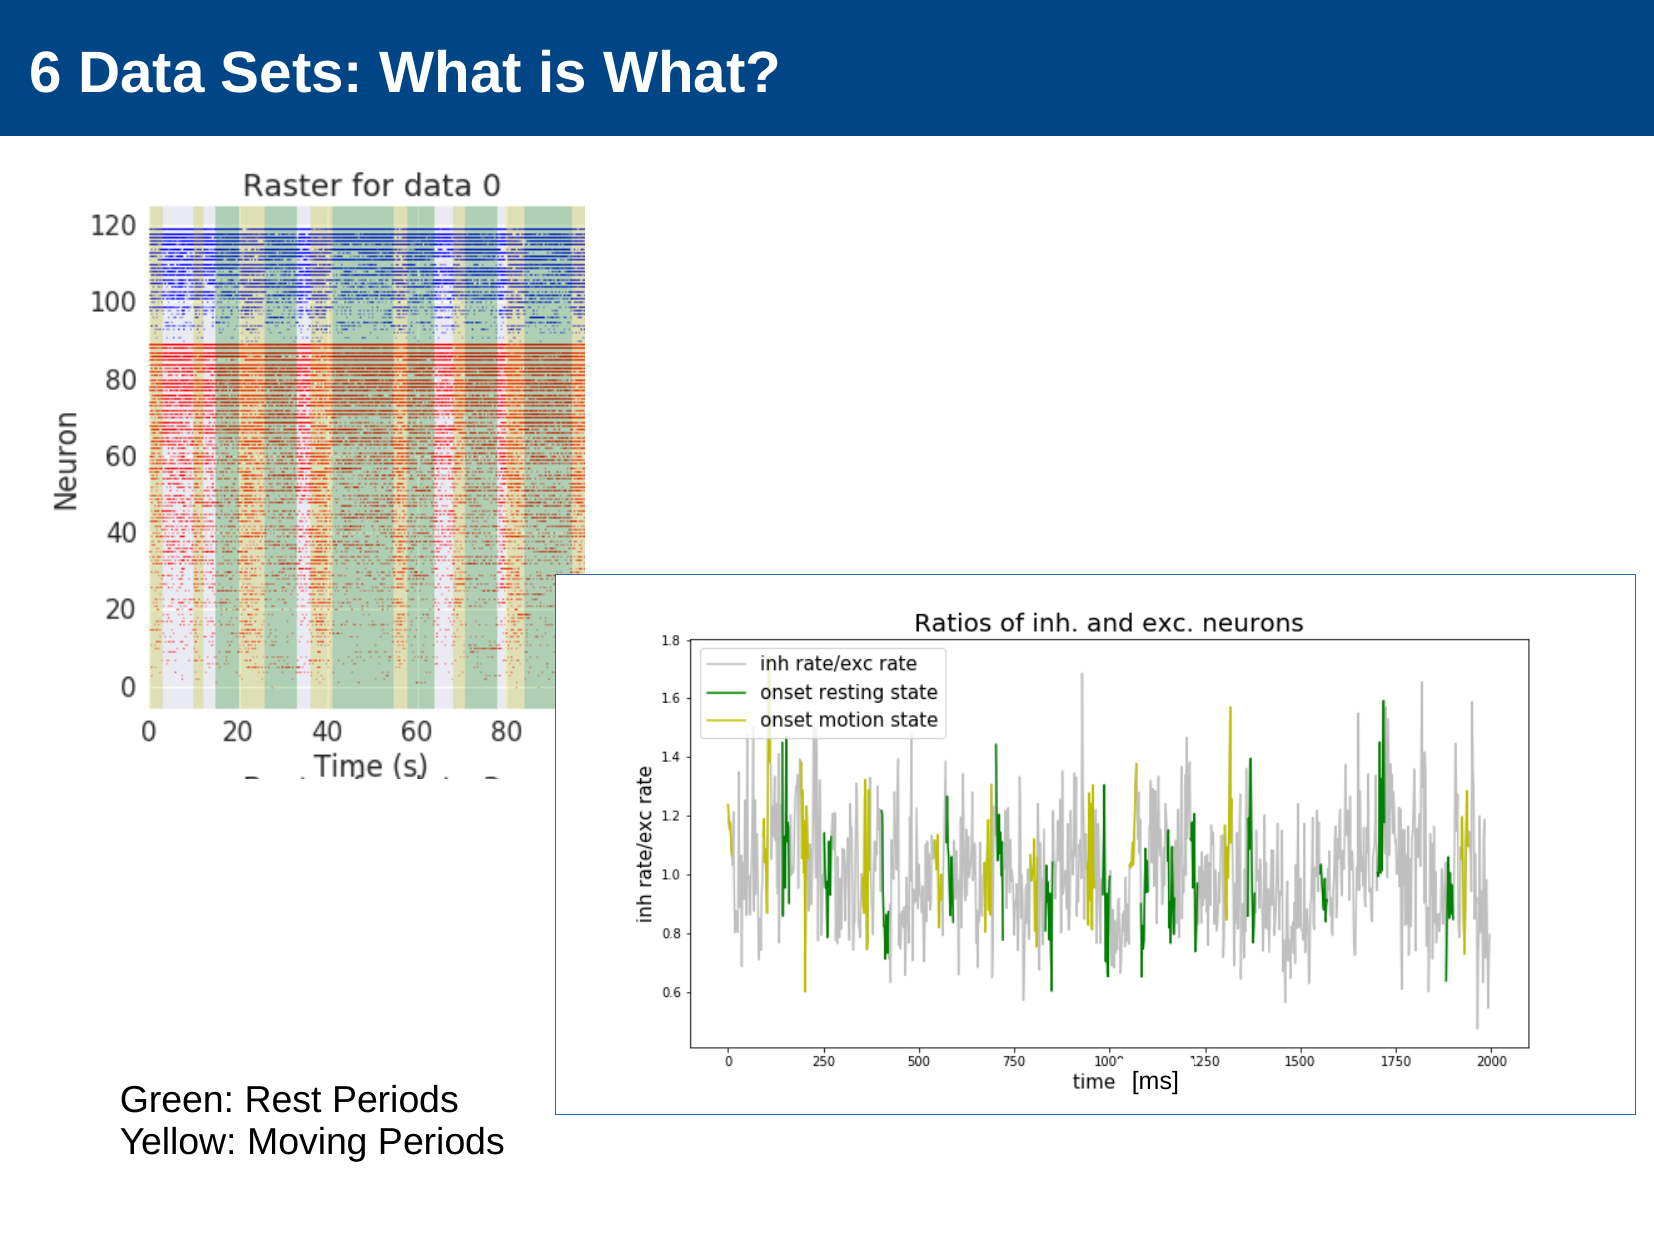

6 Data Sets: What is What?
[ms]
Green: Rest Periods
Yellow: Moving Periods